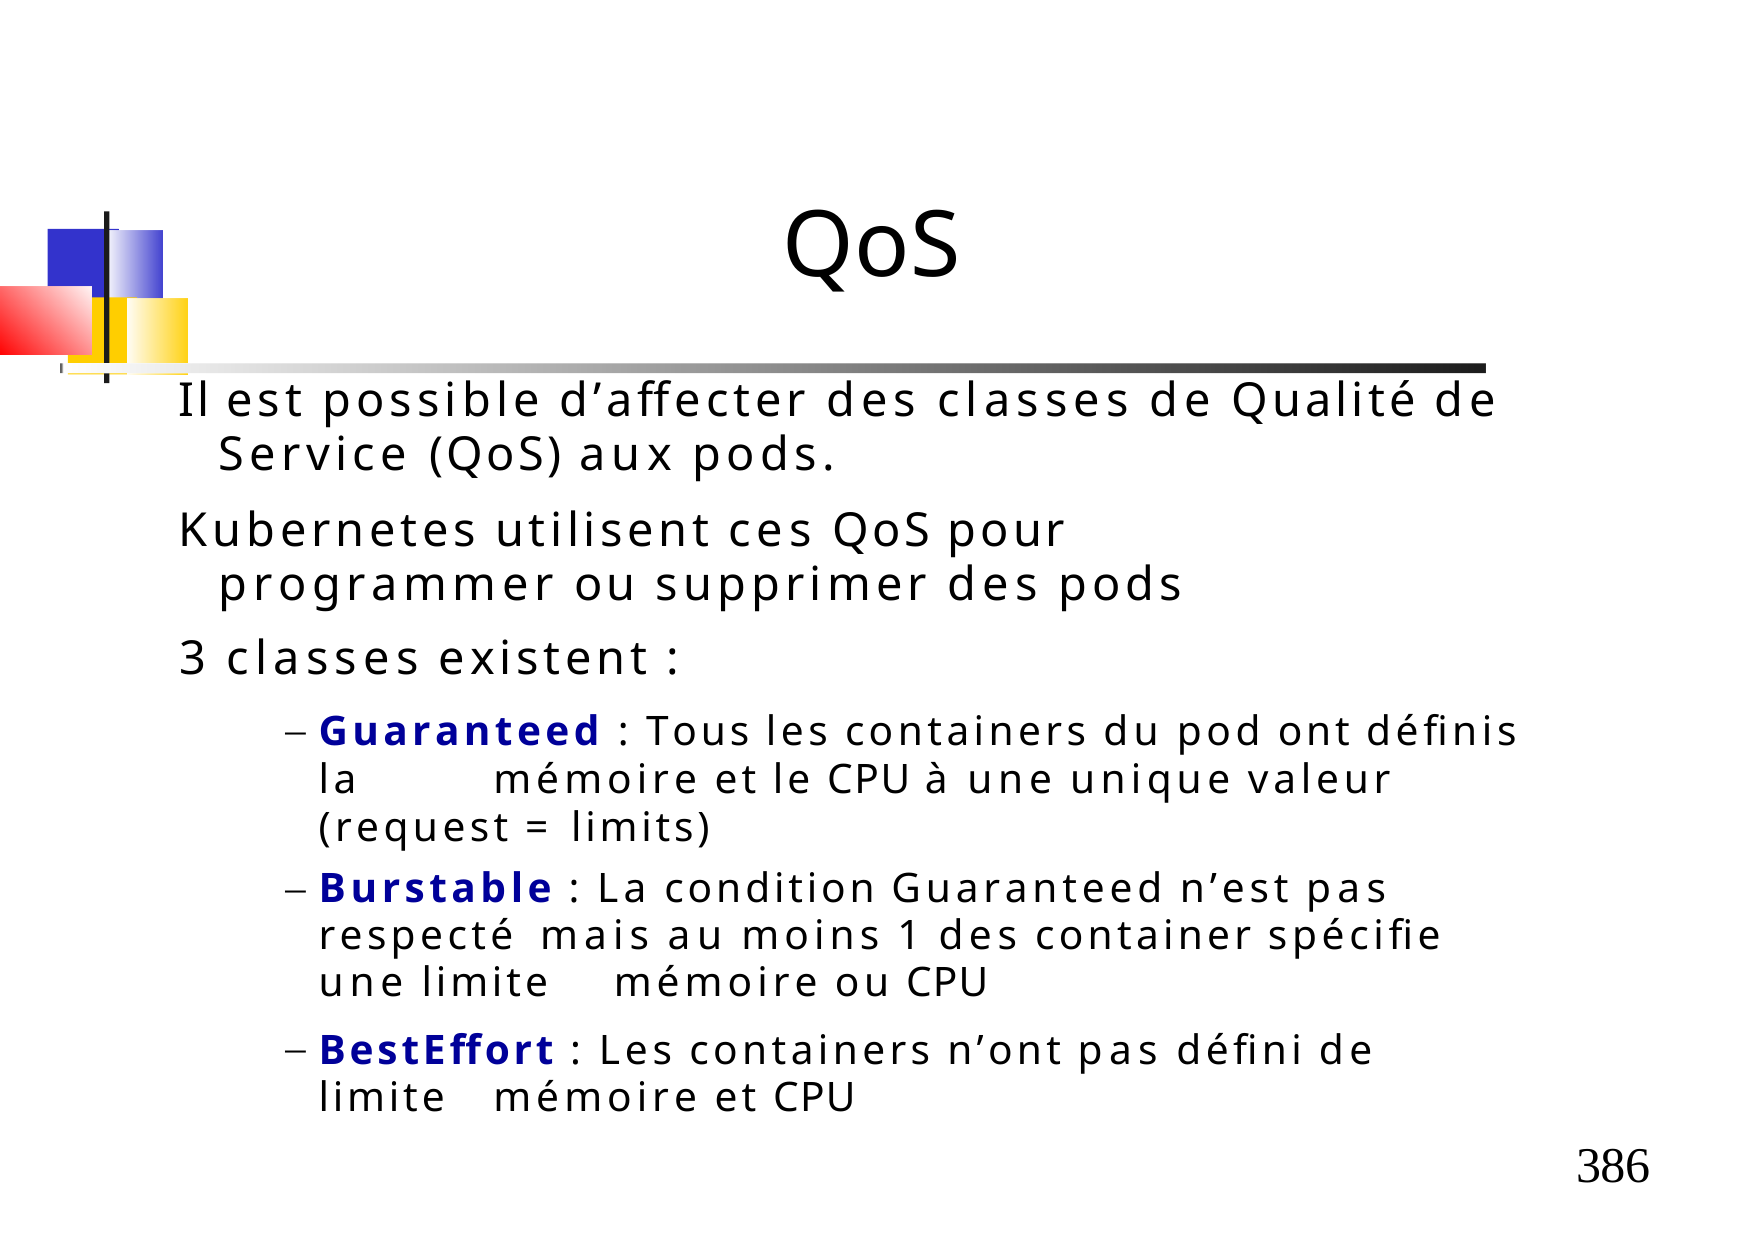

# QoS
Il est possible d’affecter des classes de Qualité de Service (QoS) aux pods.
Kubernetes utilisent ces QoS pour programmer ou supprimer des pods
3 classes existent :
Guaranteed : Tous les containers du pod ont définis la 	mémoire et le CPU à une unique valeur (request = limits)
Burstable : La condition Guaranteed n’est pas respecté 	mais au moins 1 des container spécifie une limite 	mémoire ou CPU
BestEffort : Les containers n’ont pas défini de limite 	mémoire et CPU
386